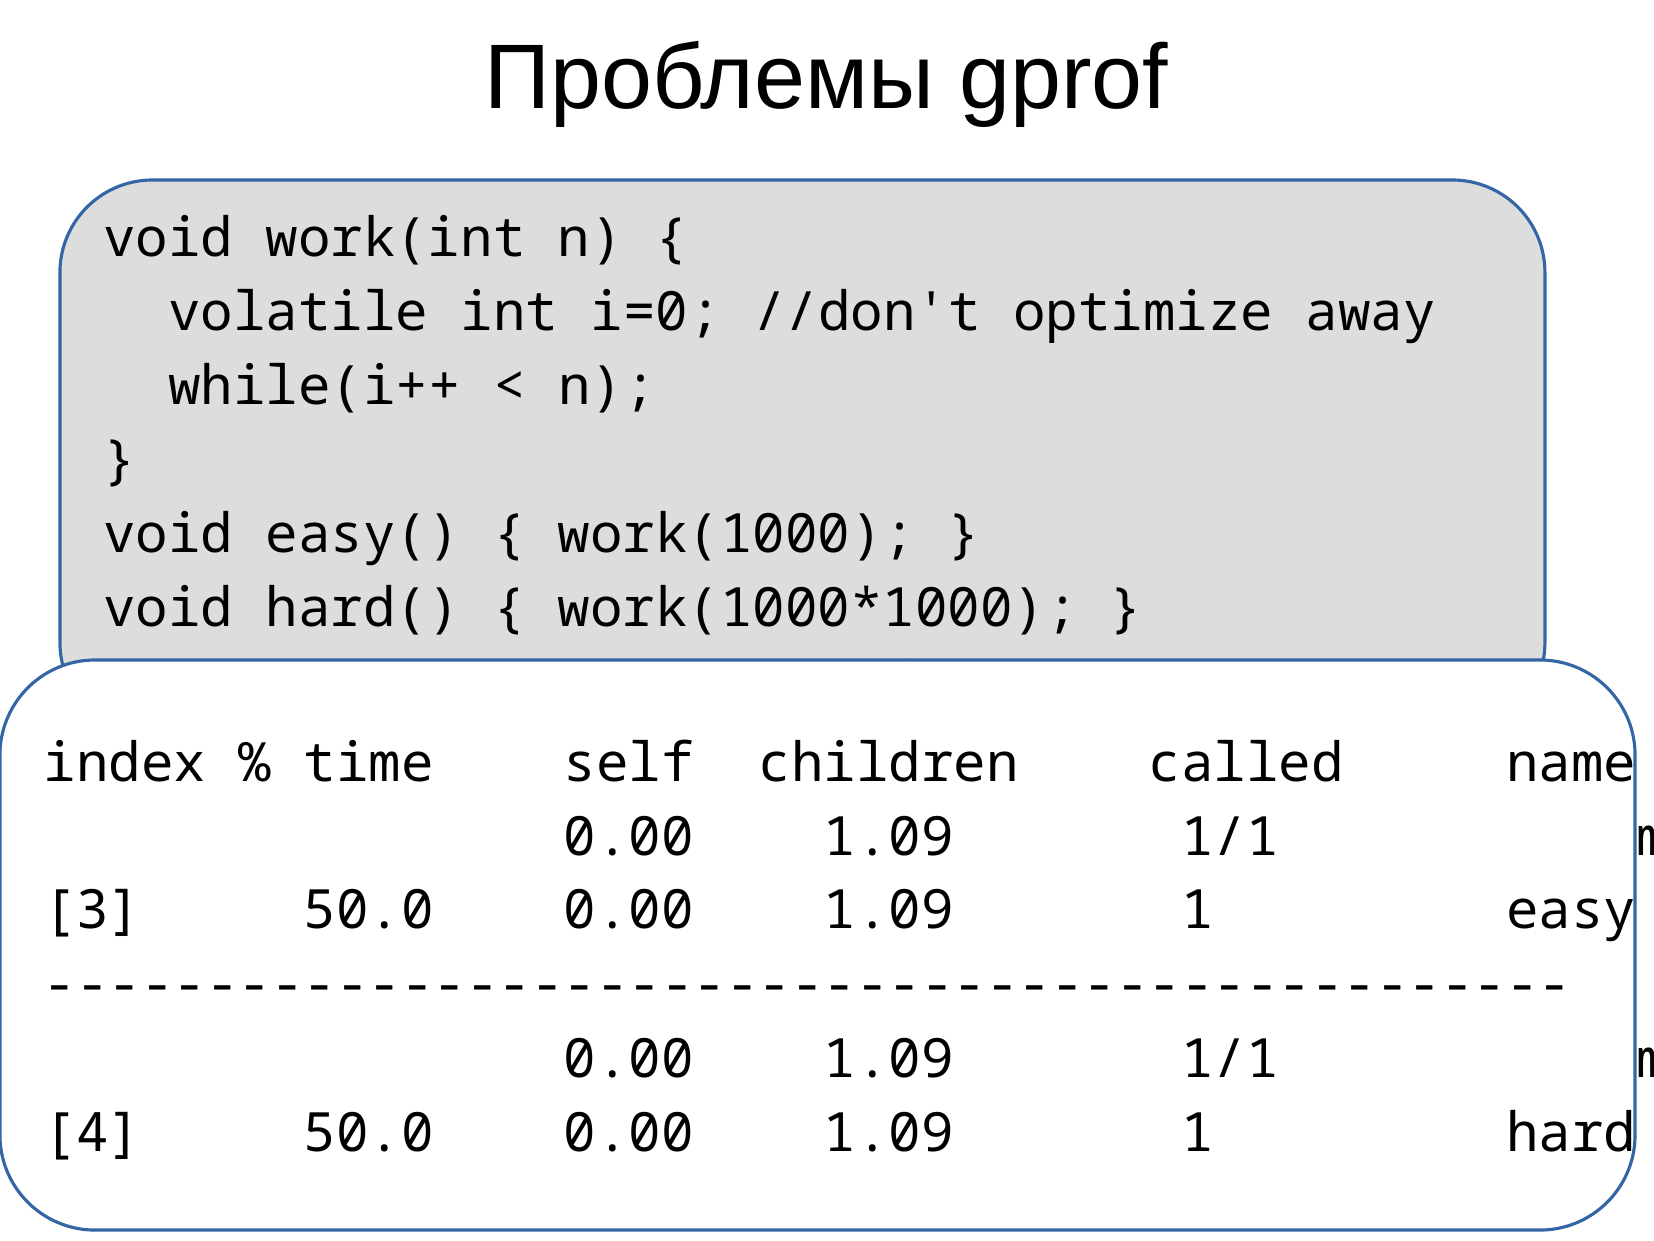

# Проблемы gprof
void work(int n) {
 volatile int i=0; //don't optimize away
 while(i++ < n);
}
void easy() { work(1000); }
void hard() { work(1000*1000); }
int main() { easy(); hard(); }
index % time self children called name
 0.00 1.09 1/1 main [2]
[3] 50.0 0.00 1.09 1 easy [3]
-----------------------------------------------
 0.00 1.09 1/1 main [2]
[4] 50.0 0.00 1.09 1 hard [4]